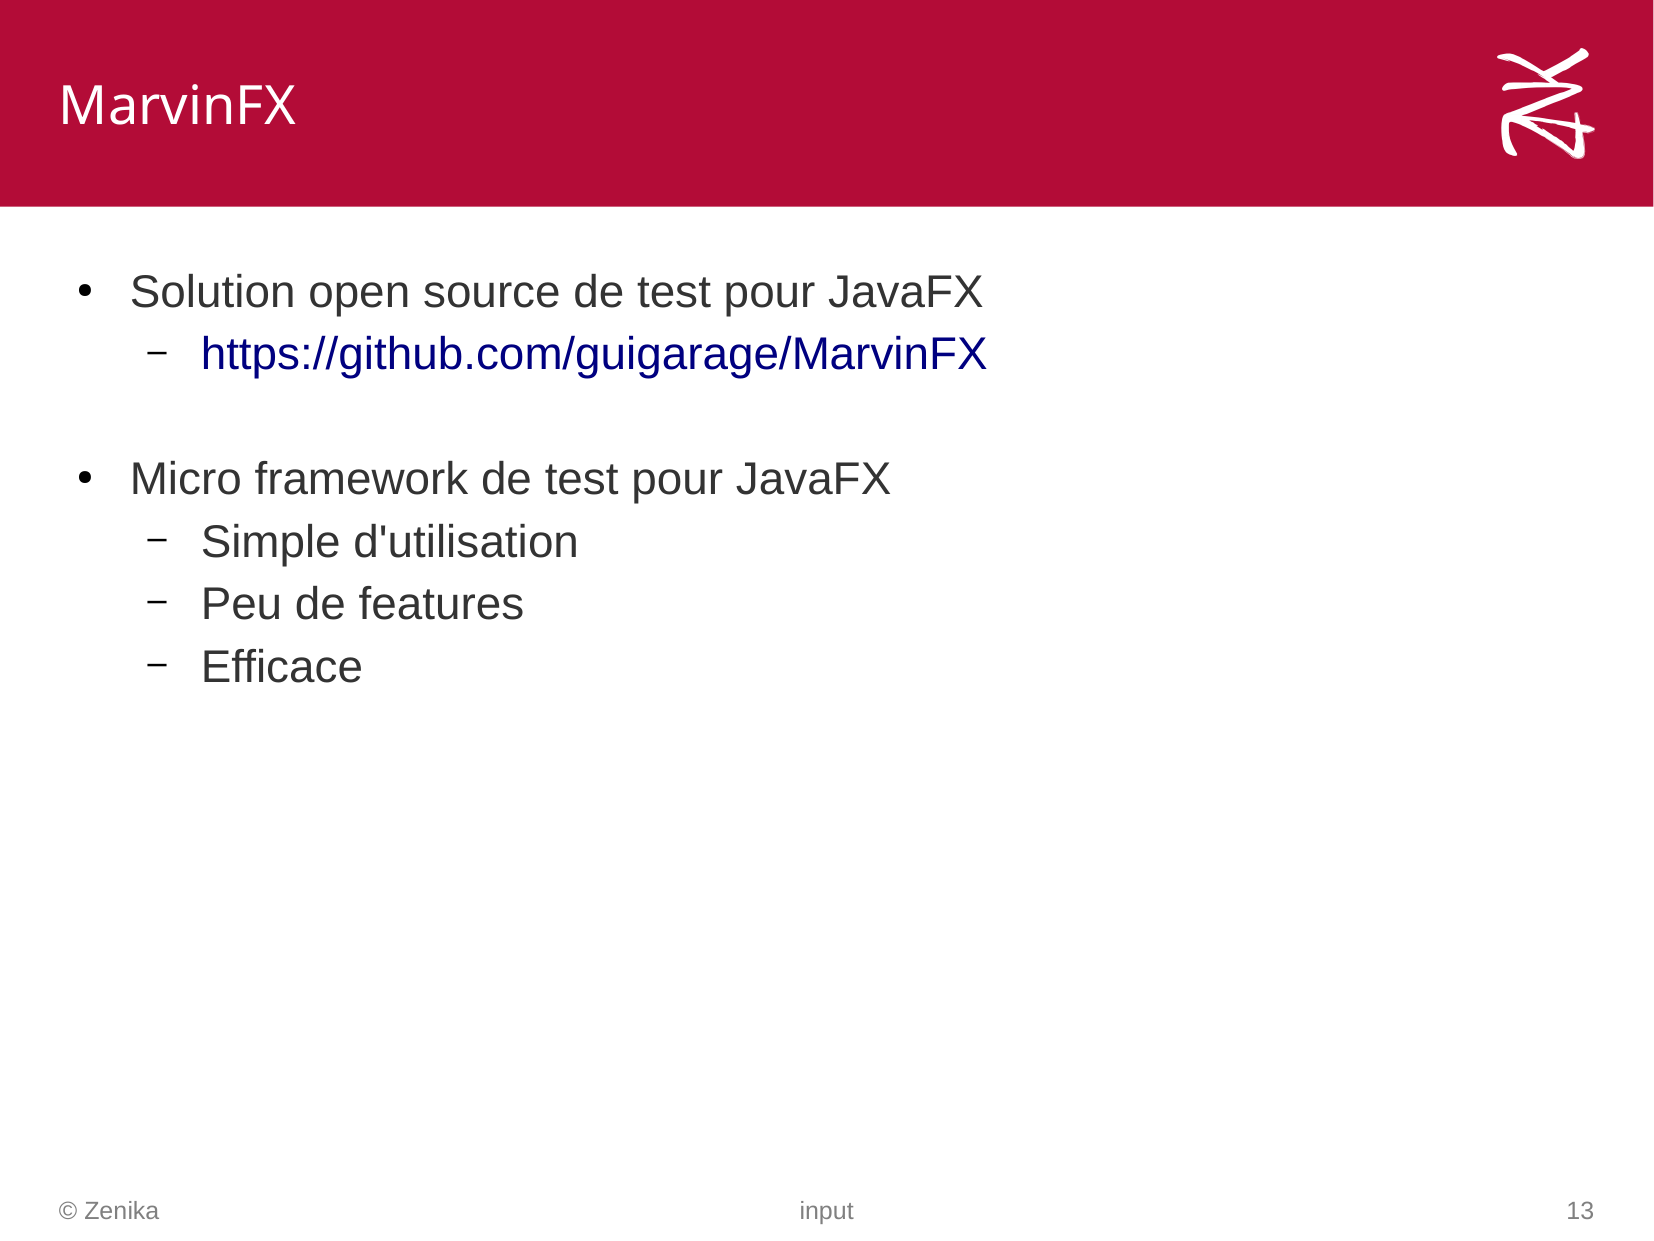

# MarvinFX
Solution open source de test pour JavaFX
https://github.com/guigarage/MarvinFX
Micro framework de test pour JavaFX
Simple d'utilisation
Peu de features
Efficace